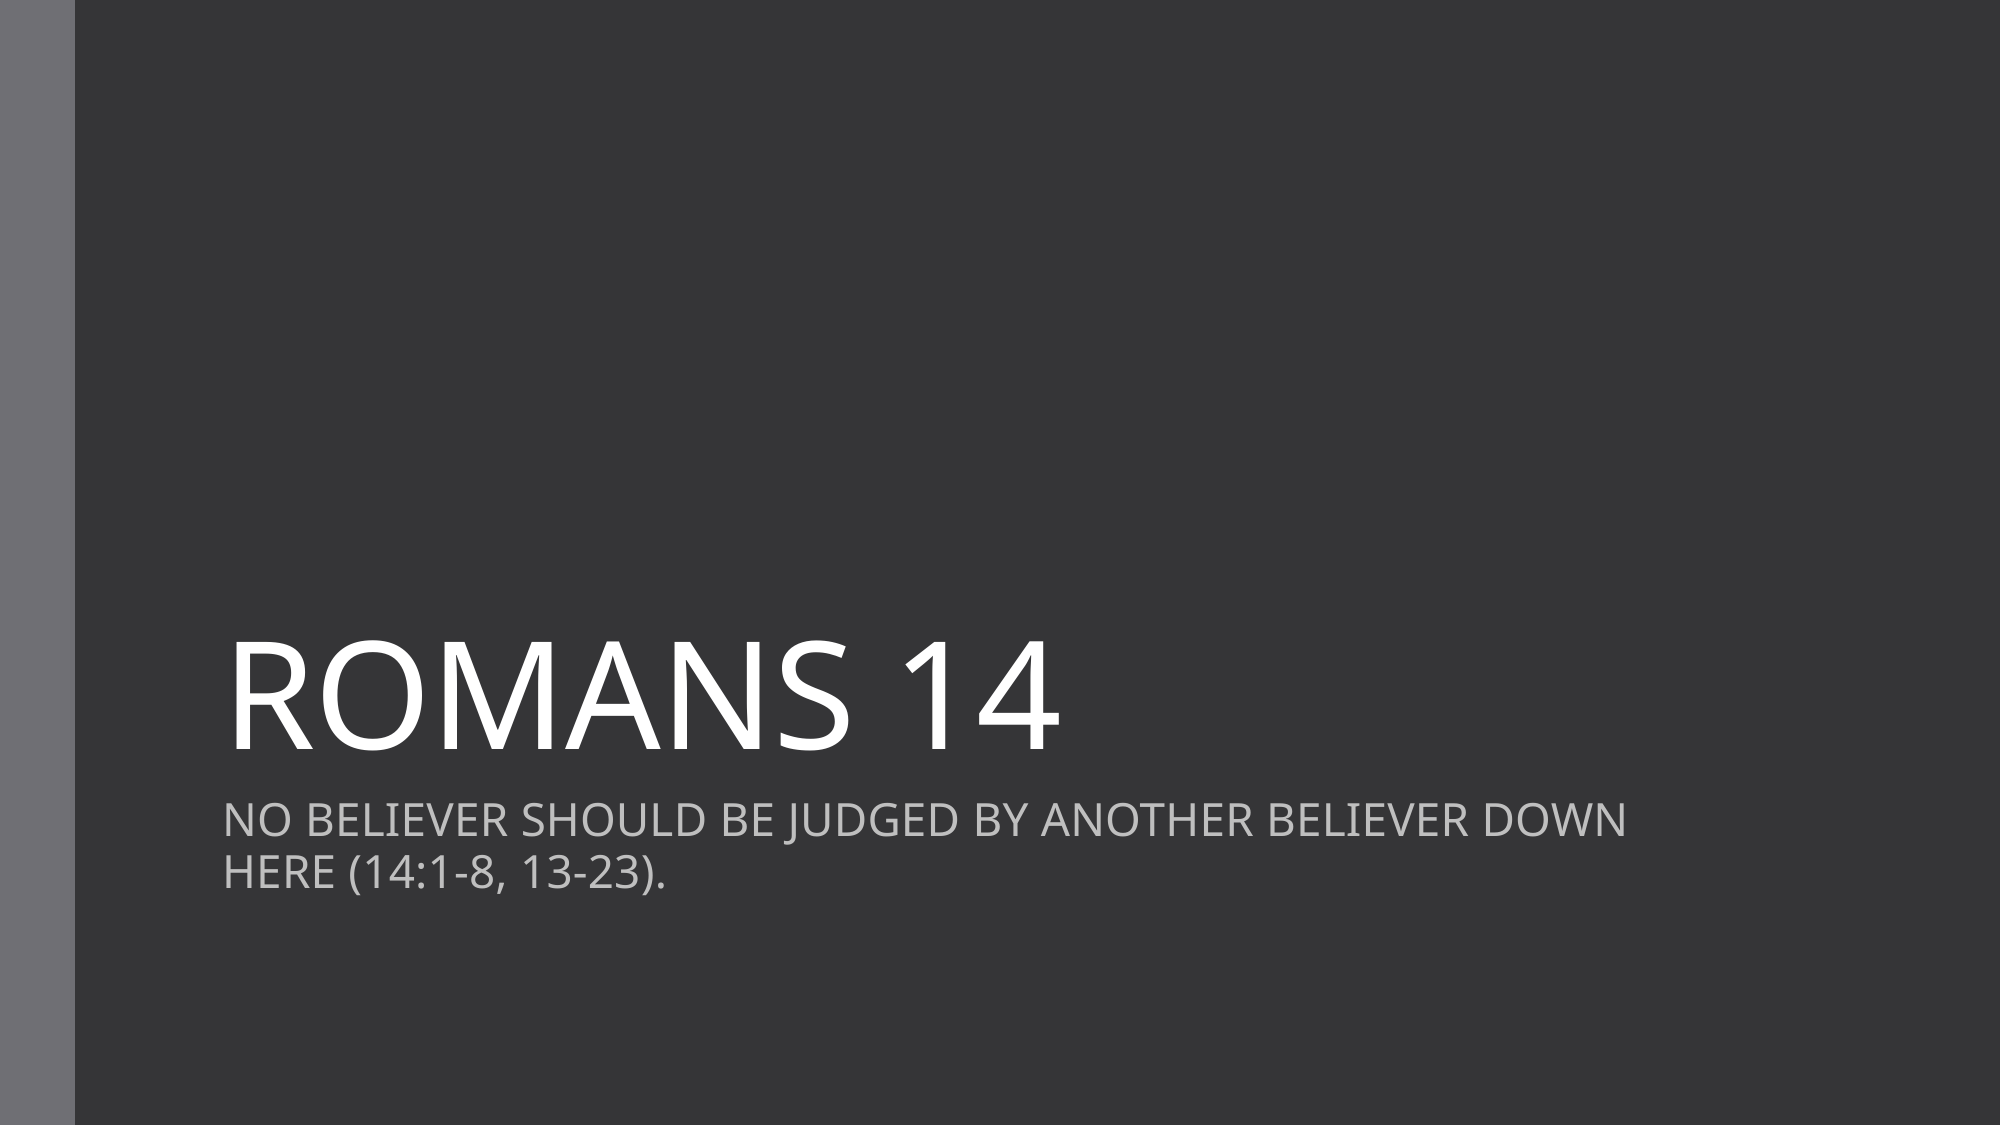

# ROMANS 14
NO BELIEVER SHOULD BE JUDGED BY ANOTHER BELIEVER DOWN HERE (14:1-8, 13-23).